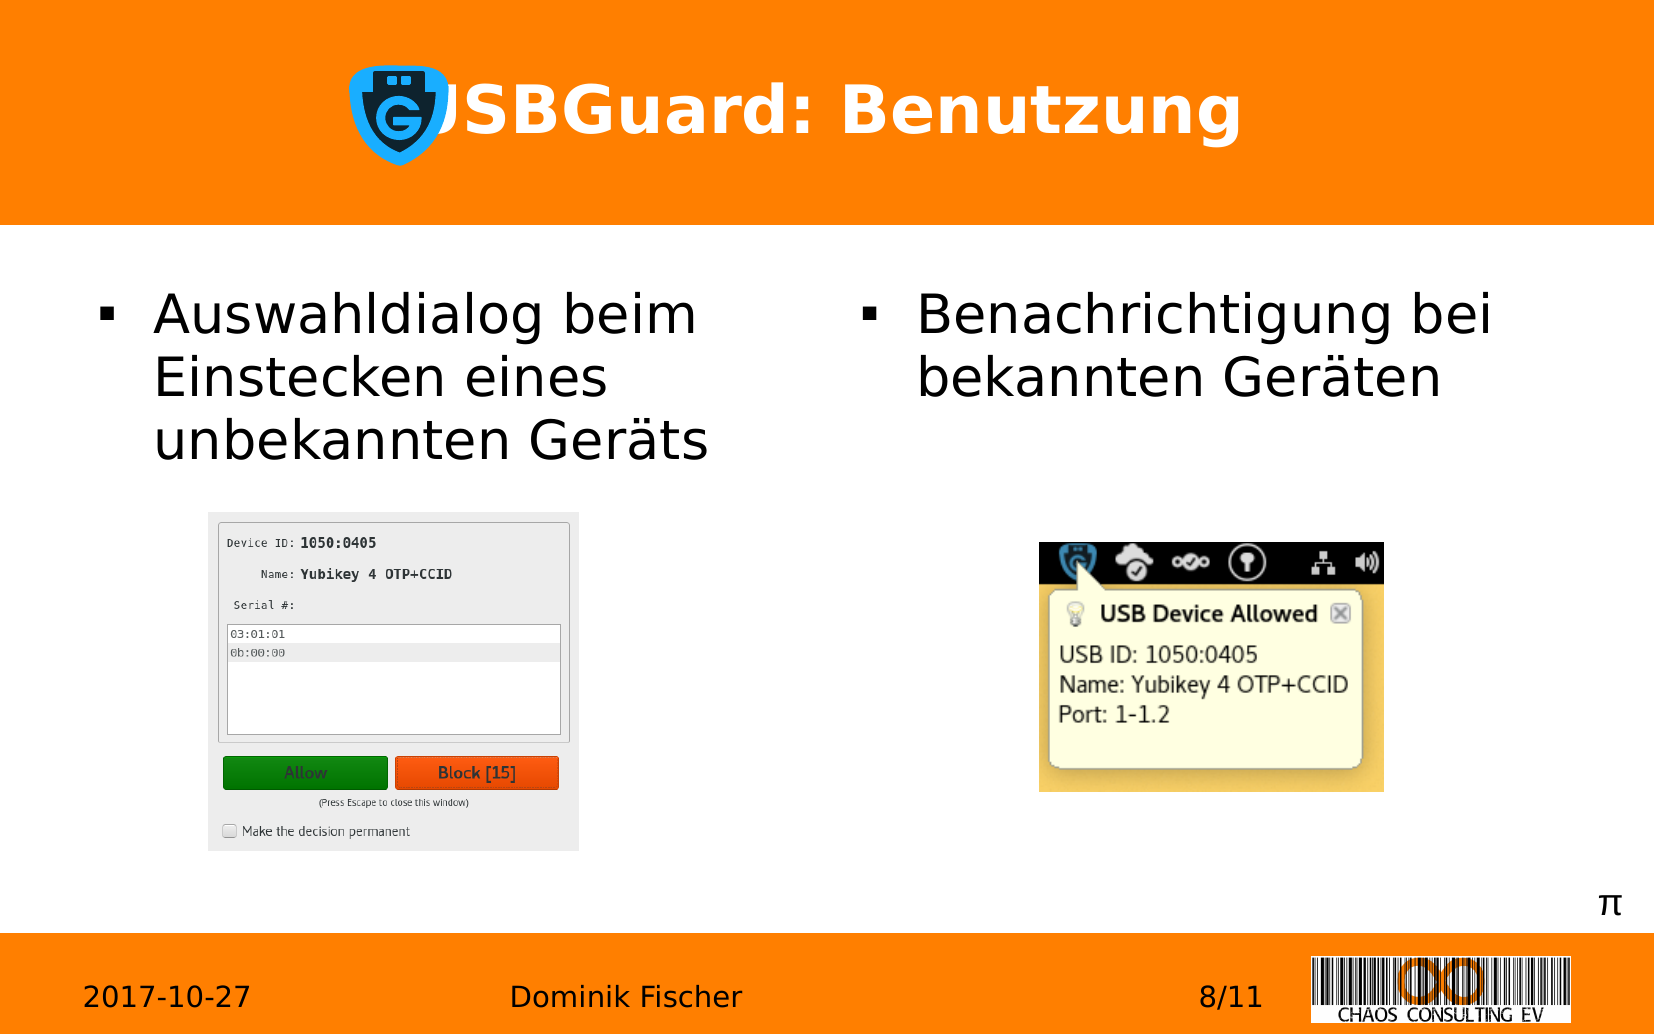

# USBGuard: Benutzung
Auswahldialog beim Einstecken eines unbekannten Geräts
Benachrichtigung bei bekannten Geräten
π
2017-10-27
Dominik Fischer
8